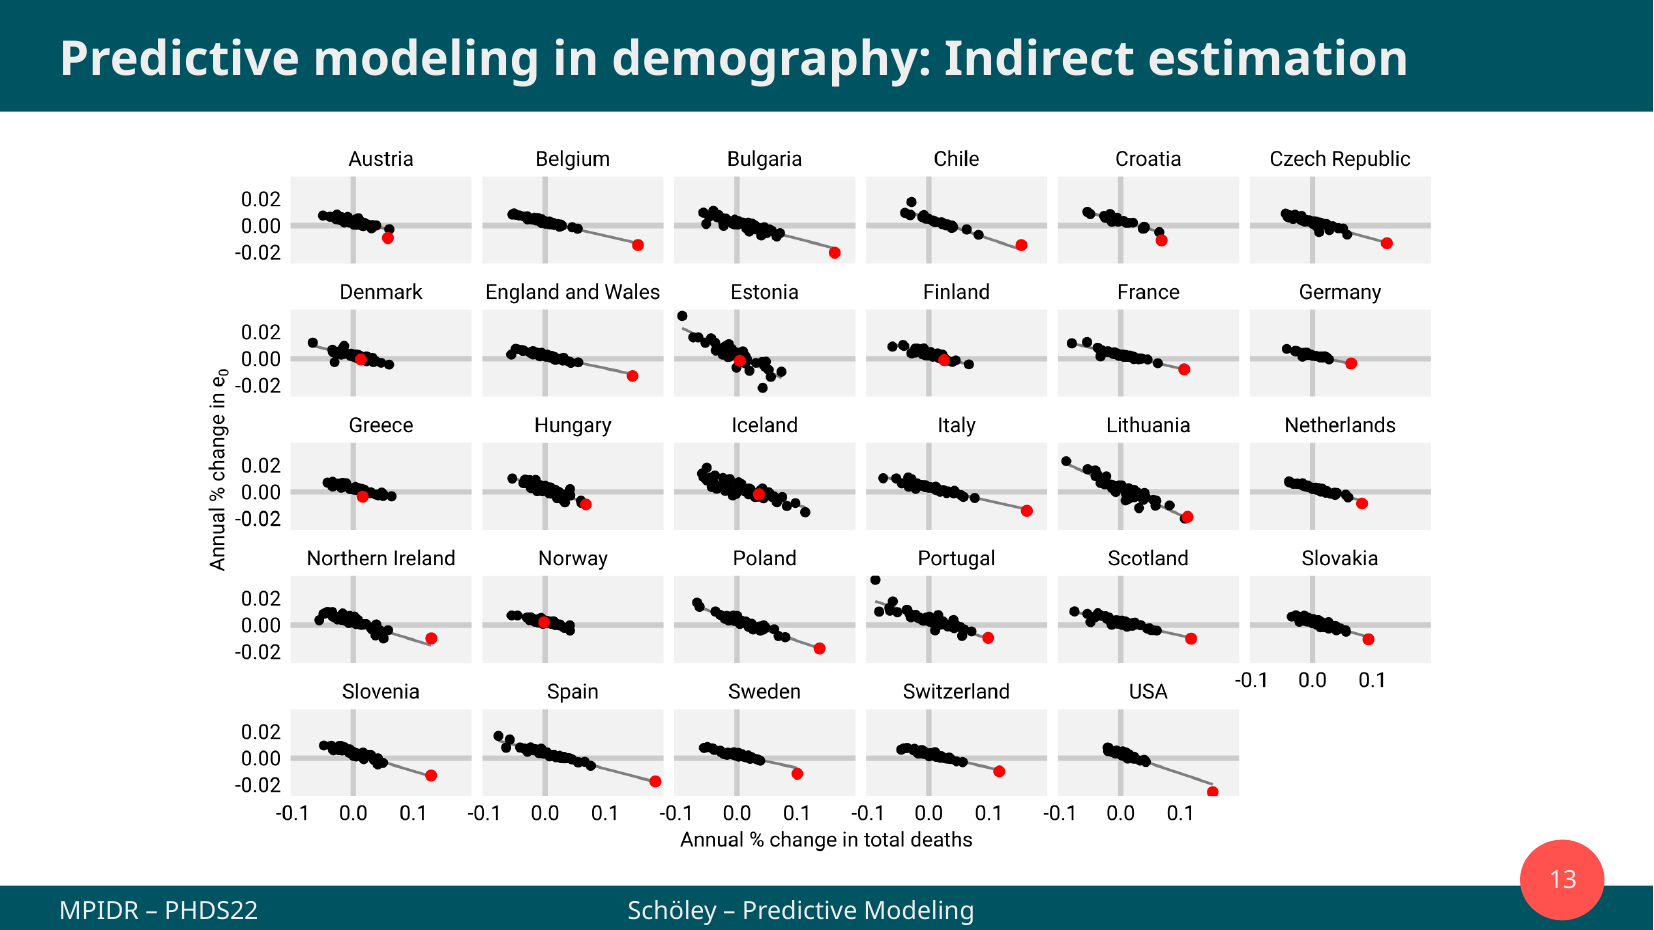

# Predictive modeling in demography: Indirect estimation
13
MPIDR – PHDS22
Schöley – Predictive Modeling